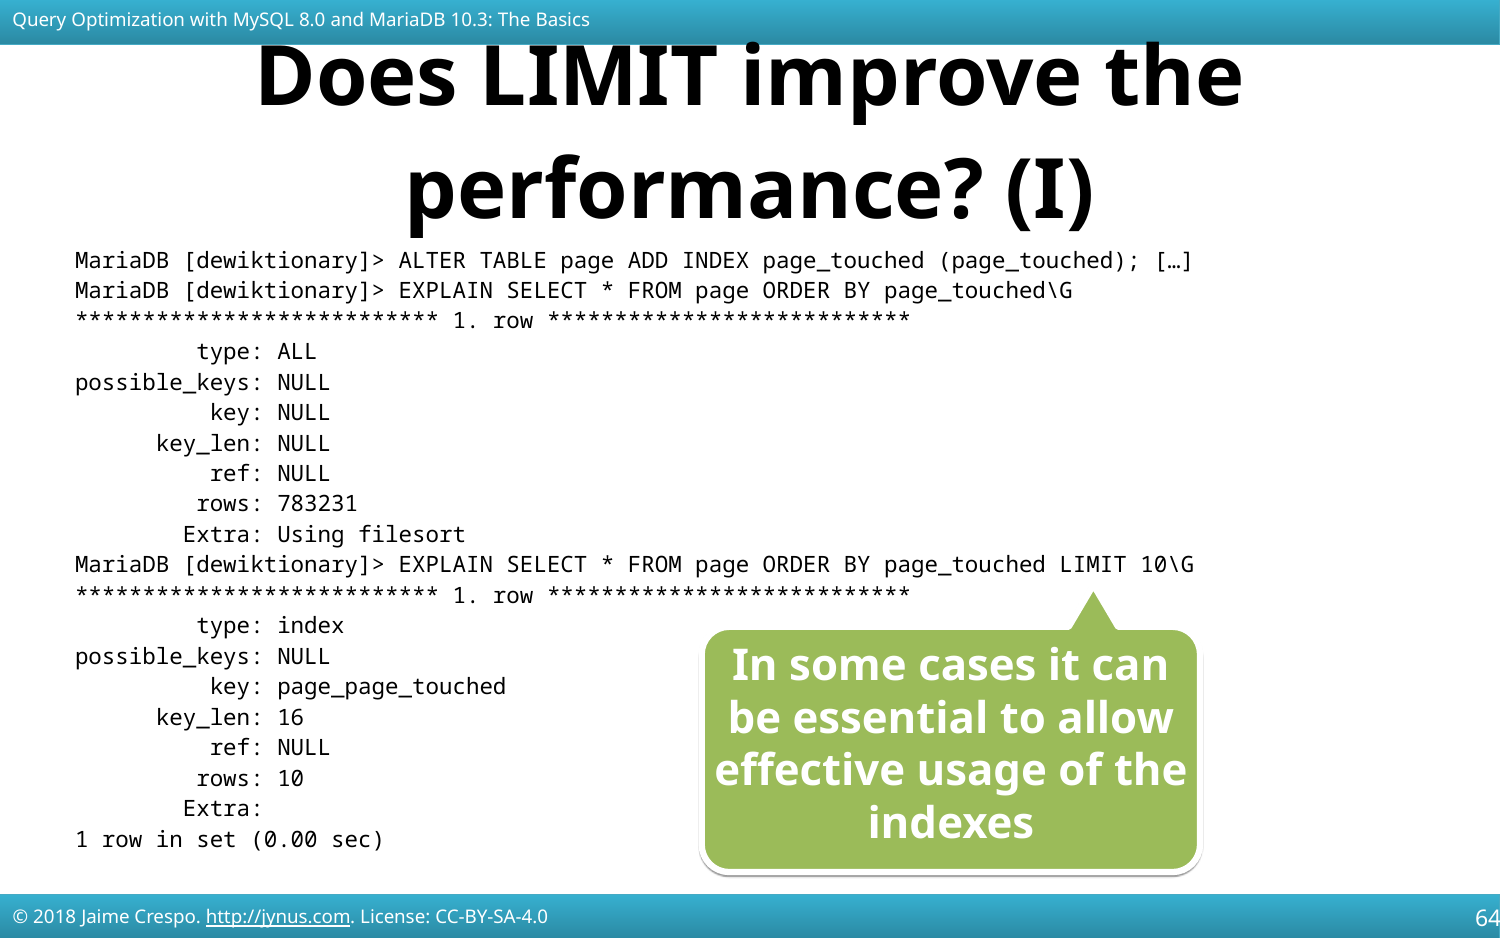

# Does LIMIT improve the performance? (I)
MariaDB [dewiktionary]> ALTER TABLE page ADD INDEX page_touched (page_touched); […]
MariaDB [dewiktionary]> EXPLAIN SELECT * FROM page ORDER BY page_touched\G
*************************** 1. row ***************************
 type: ALL
possible_keys: NULL
 key: NULL
 key_len: NULL
 ref: NULL
 rows: 783231
 Extra: Using filesort
MariaDB [dewiktionary]> EXPLAIN SELECT * FROM page ORDER BY page_touched LIMIT 10\G
*************************** 1. row ***************************
 type: index
possible_keys: NULL
 key: page_page_touched
 key_len: 16
 ref: NULL
 rows: 10
 Extra:
1 row in set (0.00 sec)
In some cases it can be essential to allow effective usage of the indexes